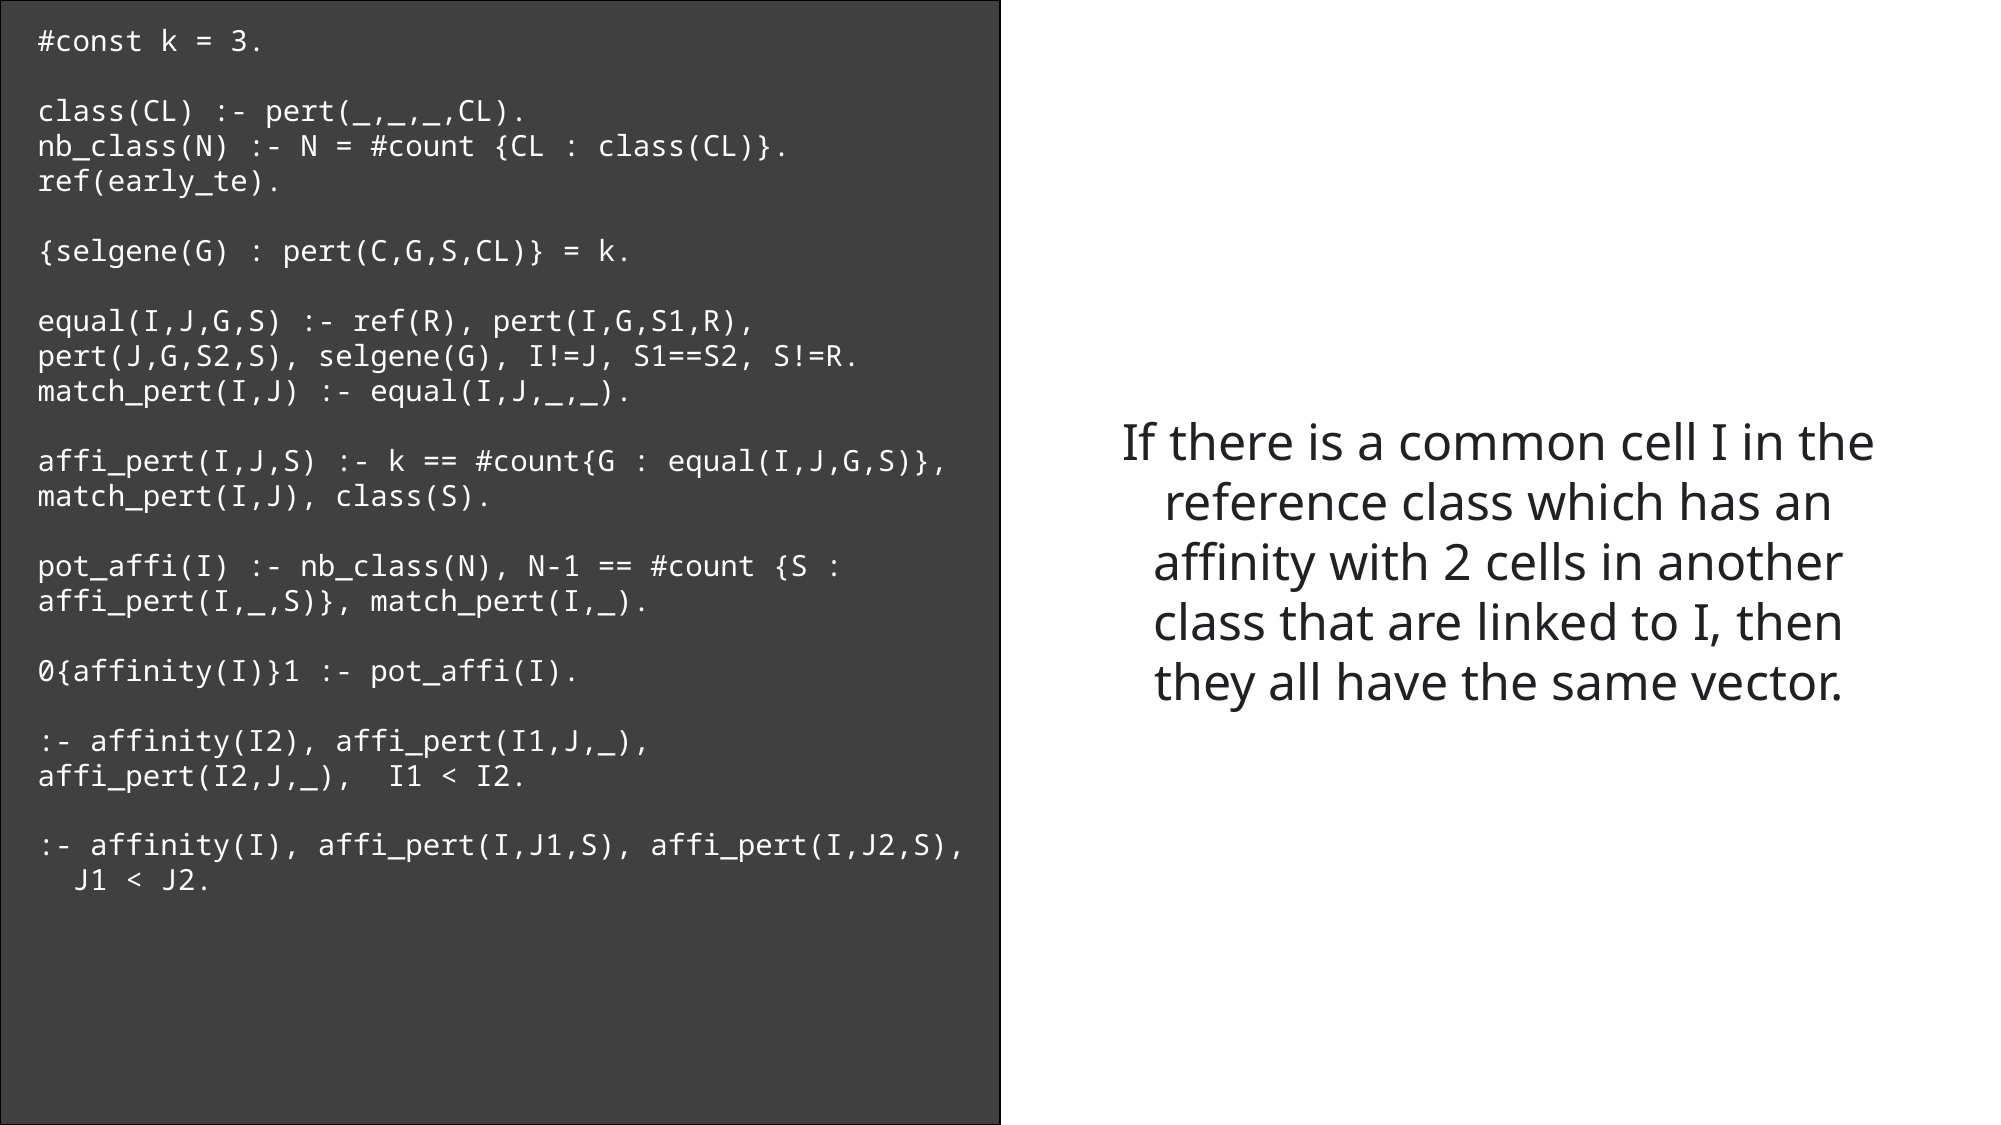

#const k = 3.
class(CL) :- pert(_,_,_,CL).
nb_class(N) :- N = #count {CL : class(CL)}.
ref(early_te).
{selgene(G) : pert(C,G,S,CL)} = k.
equal(I,J,G,S) :- ref(R), pert(I,G,S1,R), pert(J,G,S2,S), selgene(G), I!=J, S1==S2, S!=R.
match_pert(I,J) :- equal(I,J,_,_).
affi_pert(I,J,S) :- k == #count{G : equal(I,J,G,S)}, match_pert(I,J), class(S).
pot_affi(I) :- nb_class(N), N-1 == #count {S : affi_pert(I,_,S)}, match_pert(I,_).
0{affinity(I)}1 :- pot_affi(I).
:- affinity(I2), affi_pert(I1,J,_), affi_pert(I2,J,_), I1 < I2.
:- affinity(I), affi_pert(I,J1,S), affi_pert(I,J2,S), J1 < J2.
If there is a common cell I in the reference class which has an affinity with 2 cells in another class that are linked to I, then they all have the same vector.